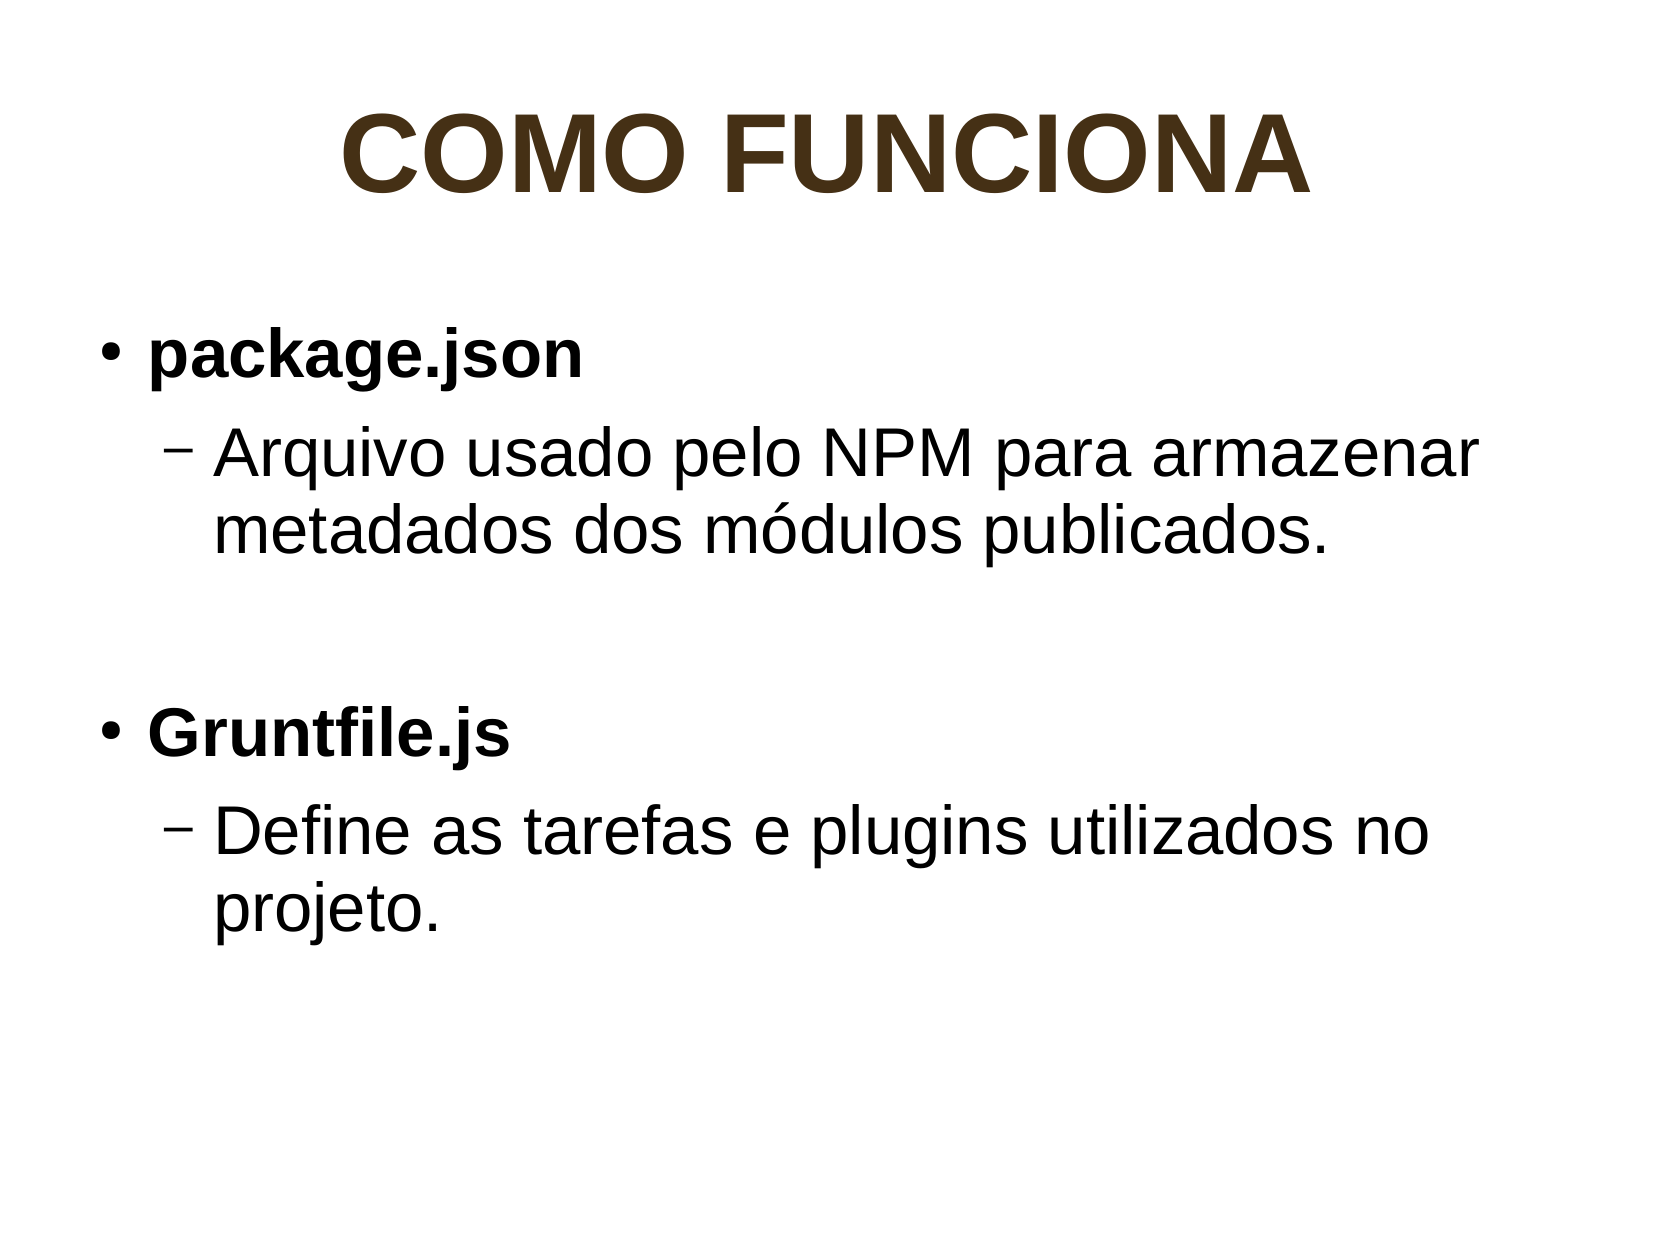

# COMO FUNCIONA
package.json
Arquivo usado pelo NPM para armazenar metadados dos módulos publicados.
Gruntfile.js
Define as tarefas e plugins utilizados no projeto.